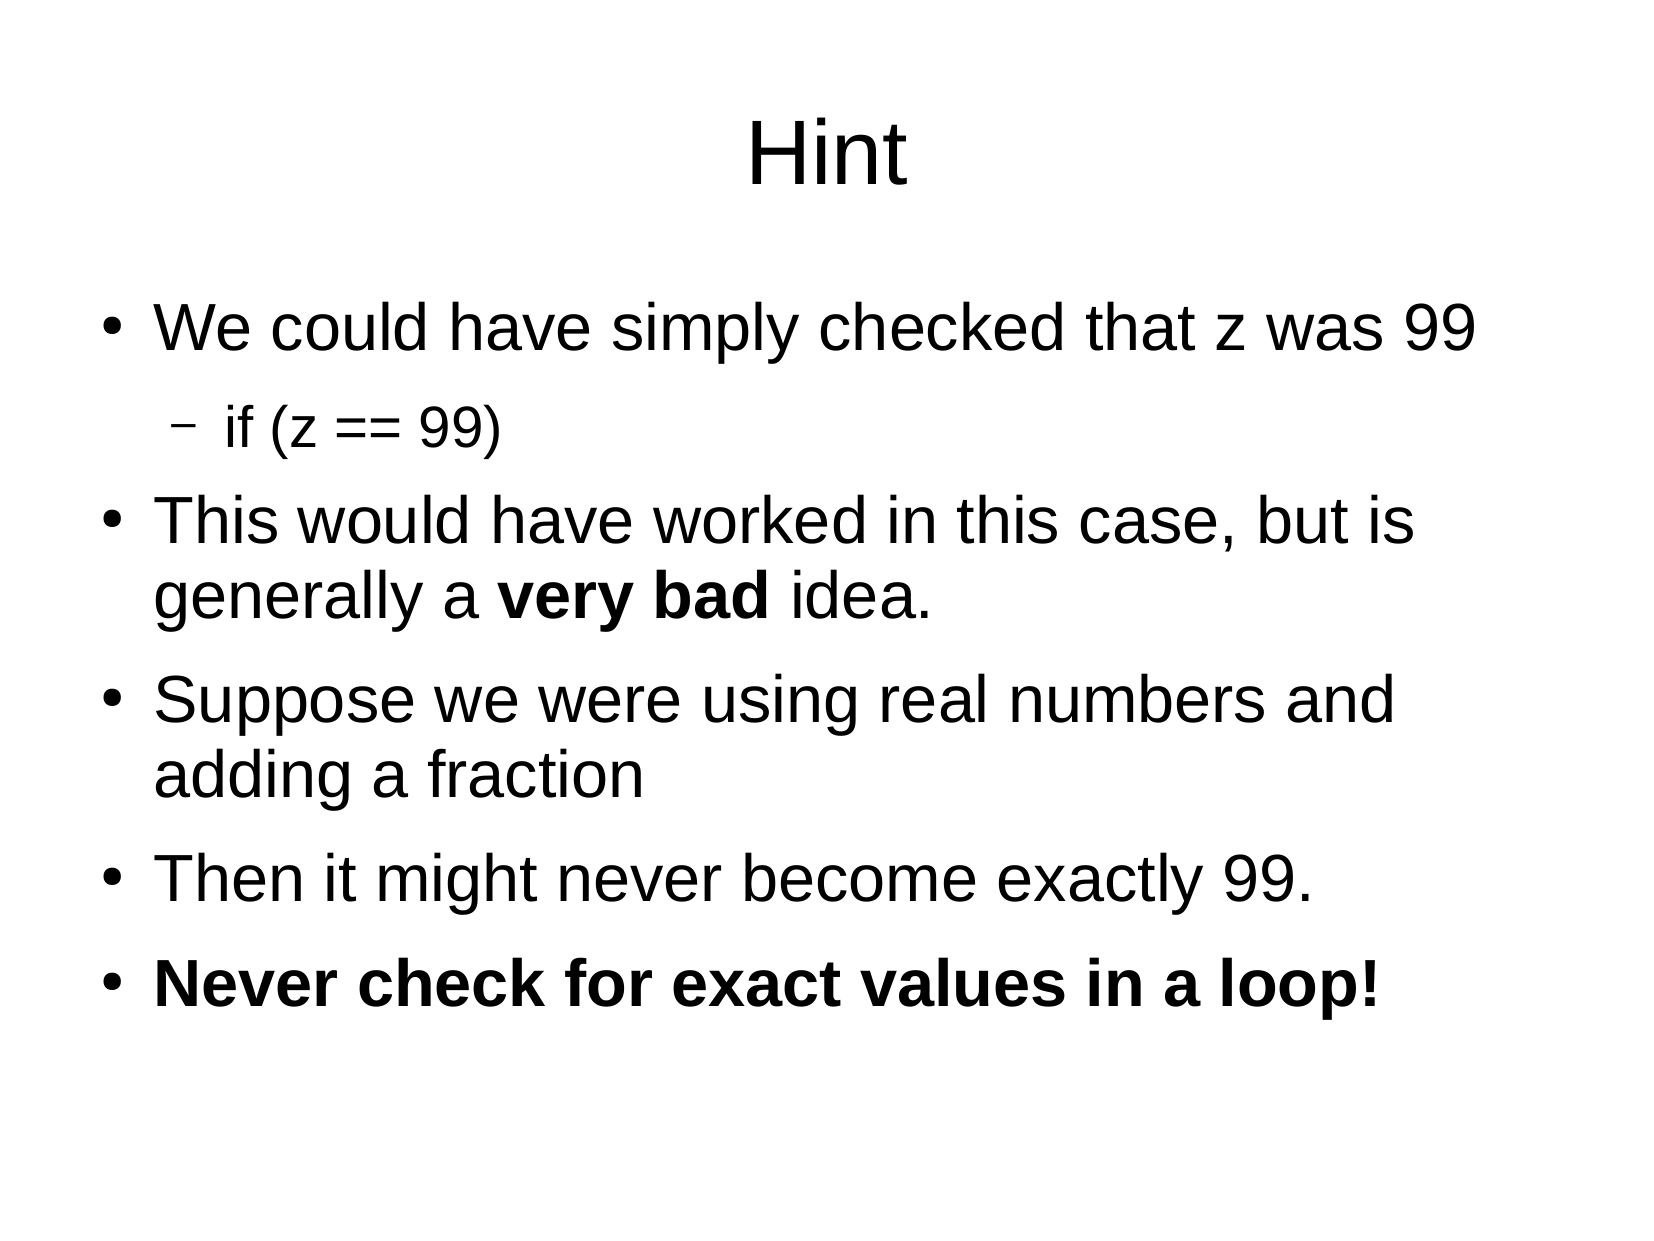

# Hint
We could have simply checked that z was 99
if (z == 99)
This would have worked in this case, but is generally a very bad idea.
Suppose we were using real numbers and adding a fraction
Then it might never become exactly 99.
Never check for exact values in a loop!